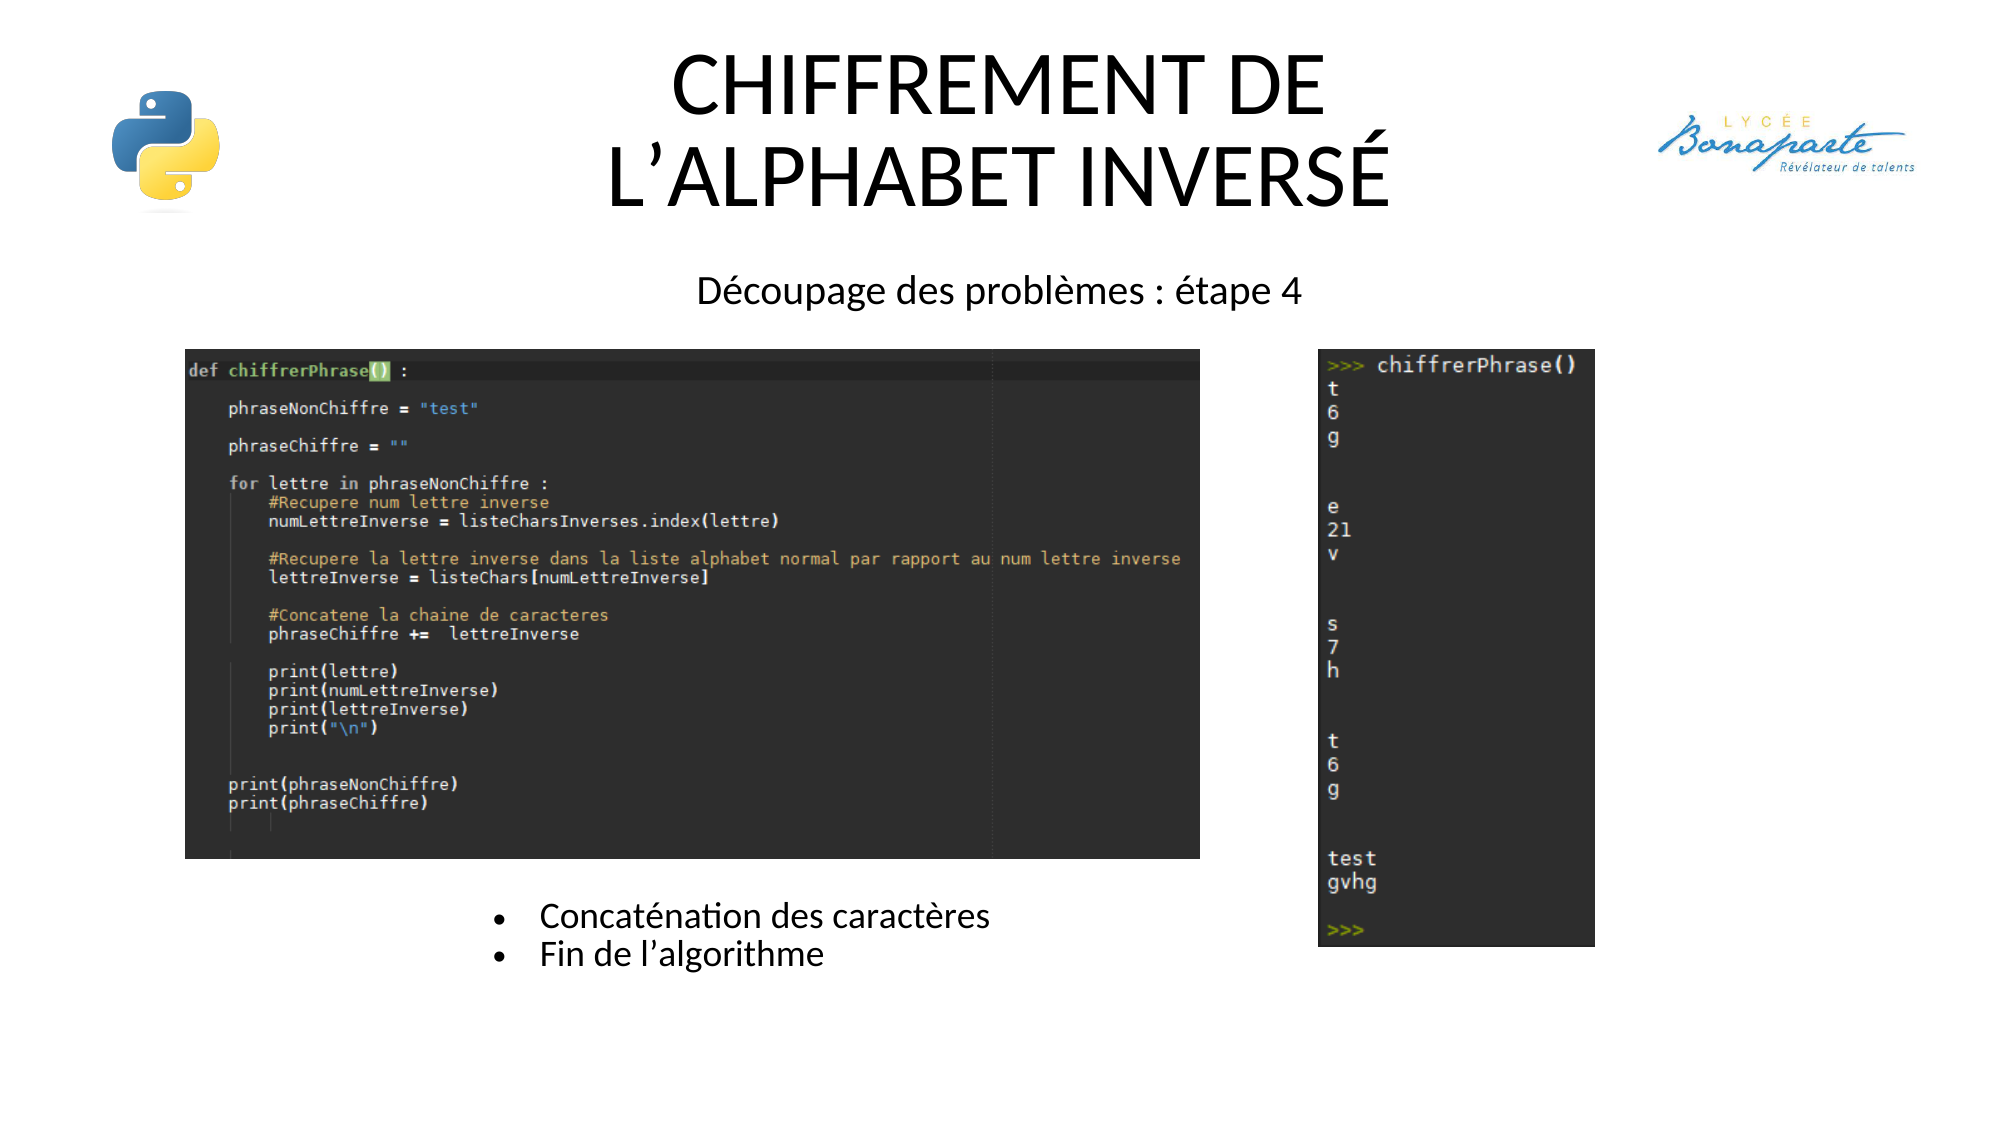

CHIFFREMENT DE L’ALPHABET INVERSÉ
Découpage des problèmes : étape 4
Concaténation des caractères
Fin de l’algorithme